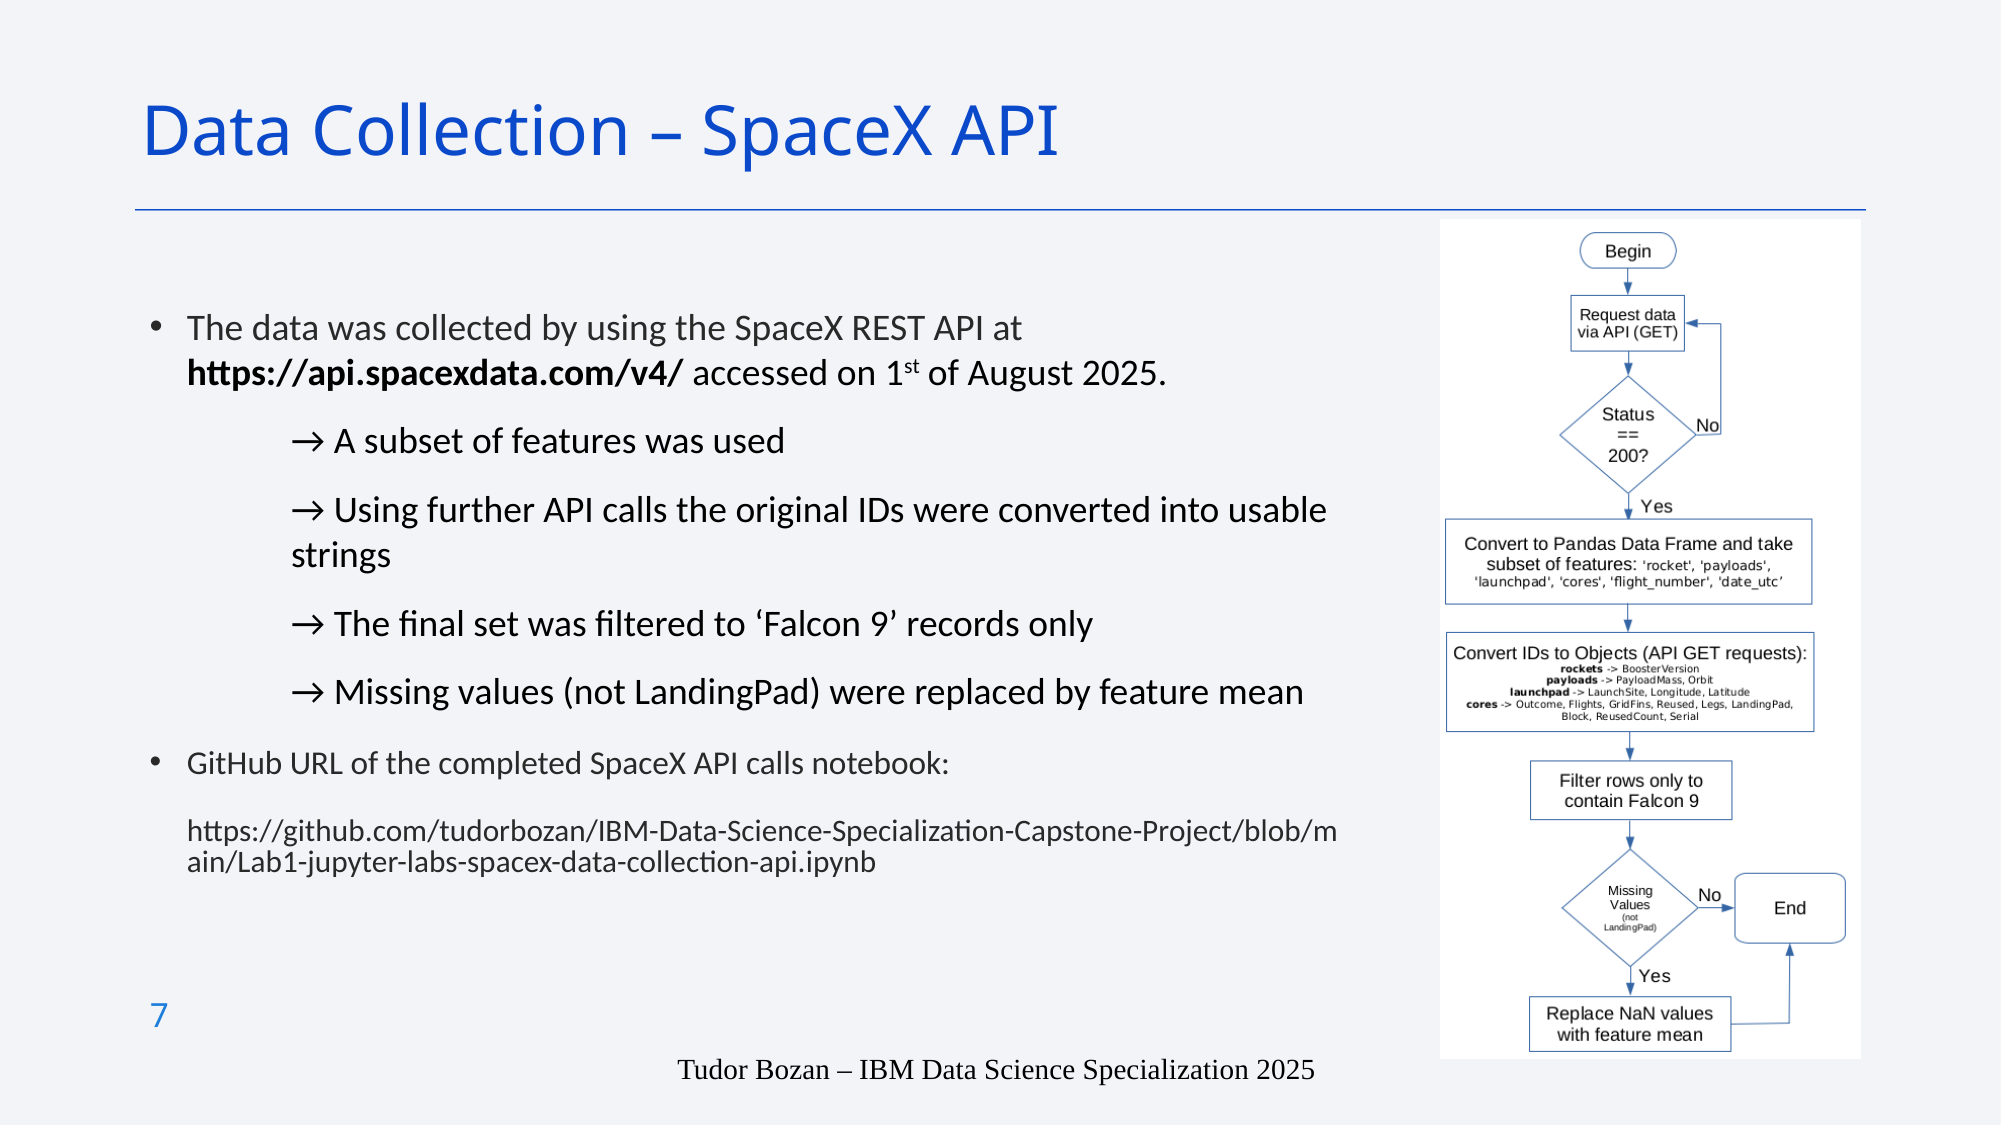

Data Collection – SpaceX API
The data was collected by using the SpaceX REST API at https://api.spacexdata.com/v4/ accessed on 1st of August 2025.
→ A subset of features was used
→ Using further API calls the original IDs were converted into usable strings
→ The final set was filtered to ‘Falcon 9’ records only
→ Missing values (not LandingPad) were replaced by feature mean
GitHub URL of the completed SpaceX API calls notebook:
https://github.com/tudorbozan/IBM-Data-Science-Specialization-Capstone-Project/blob/main/Lab1-jupyter-labs-spacex-data-collection-api.ipynb